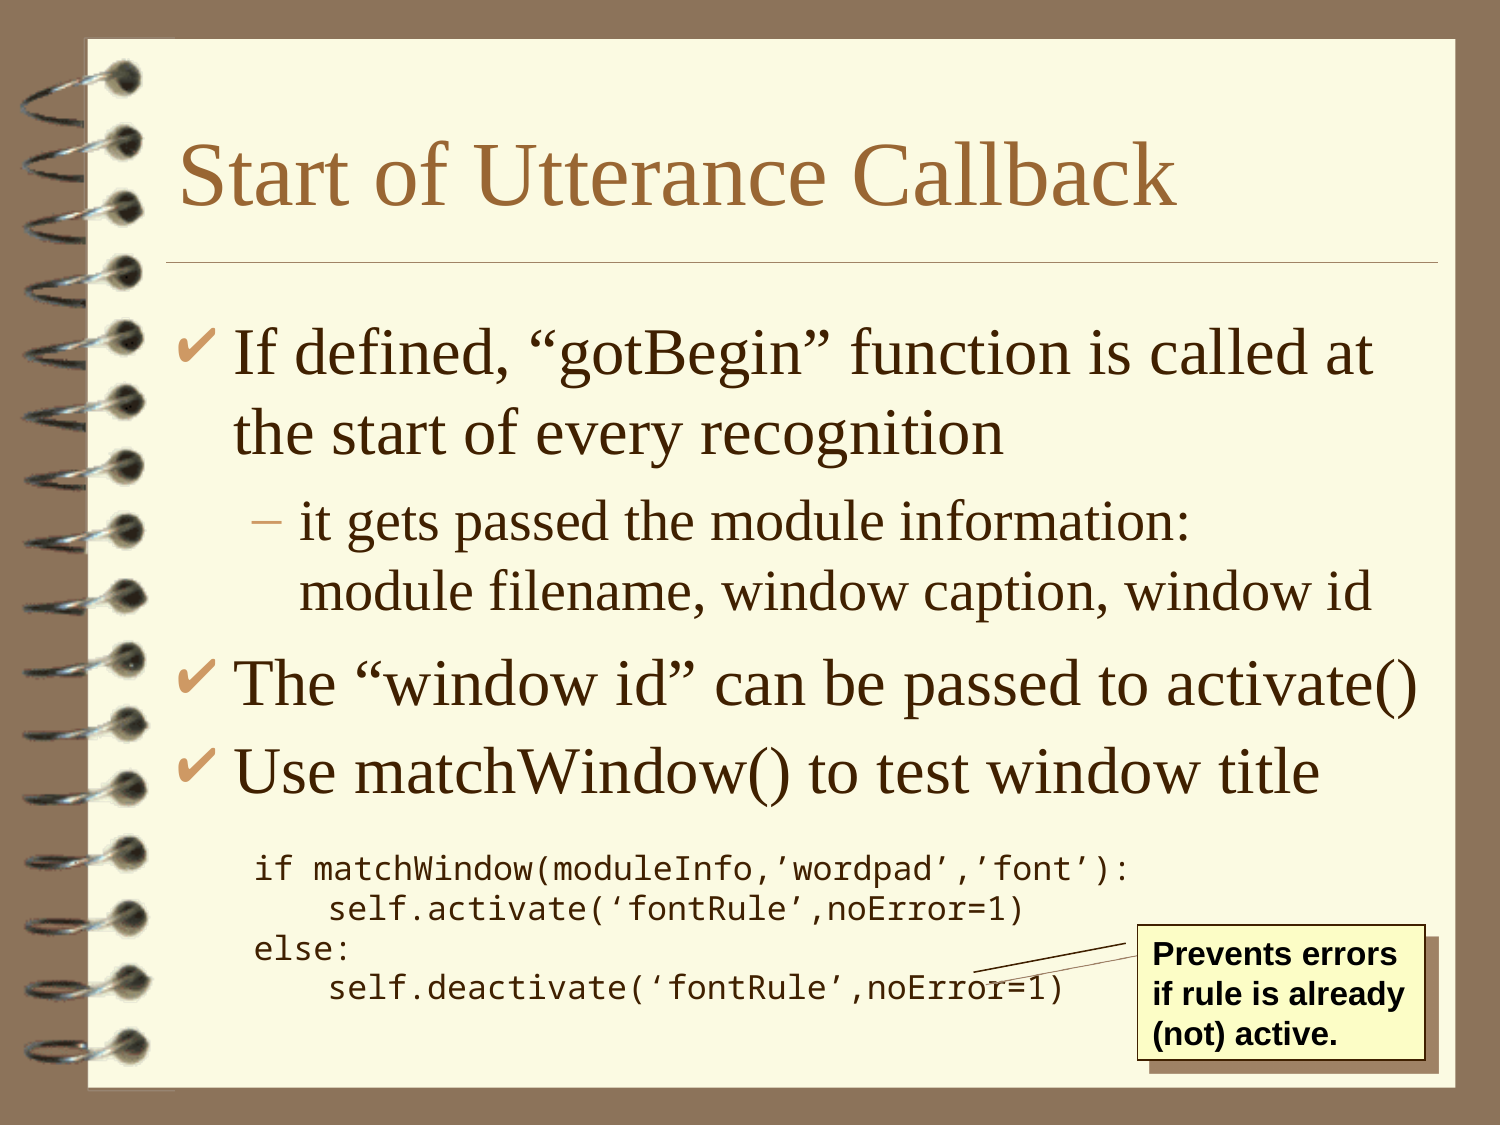

# Start of Utterance Callback
If defined, “gotBegin” function is called at the start of every recognition
it gets passed the module information:
module filename, window caption, window id
The “window id” can be passed to activate()
Use matchWindow() to test window title
 if matchWindow(moduleInfo,’wordpad’,’font’):
	self.activate(‘fontRule’,noError=1)
 else:
	self.deactivate(‘fontRule’,noError=1)
Prevents errors if rule is already (not) active.
48